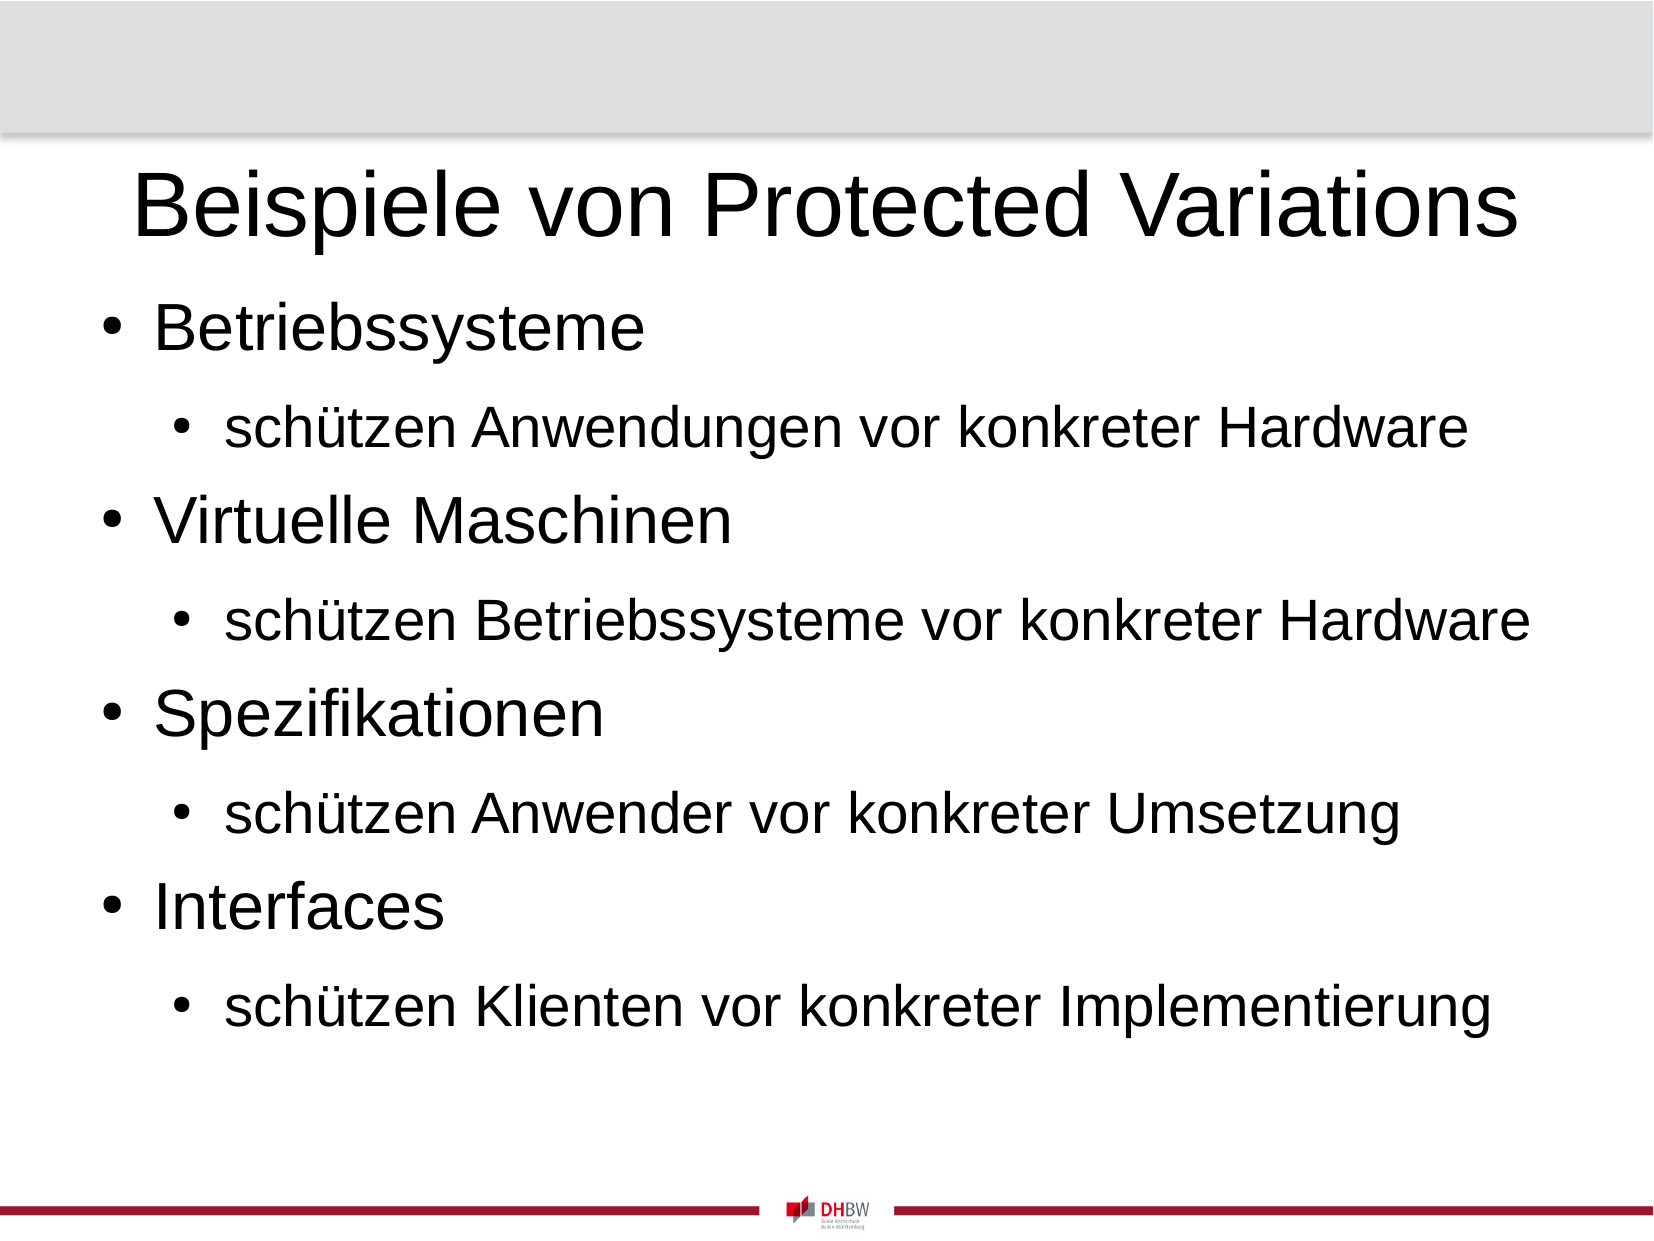

# Beispiele von Protected Variations
Betriebssysteme
schützen Anwendungen vor konkreter Hardware
Virtuelle Maschinen
schützen Betriebssysteme vor konkreter Hardware
Spezifikationen
schützen Anwender vor konkreter Umsetzung
Interfaces
schützen Klienten vor konkreter Implementierung